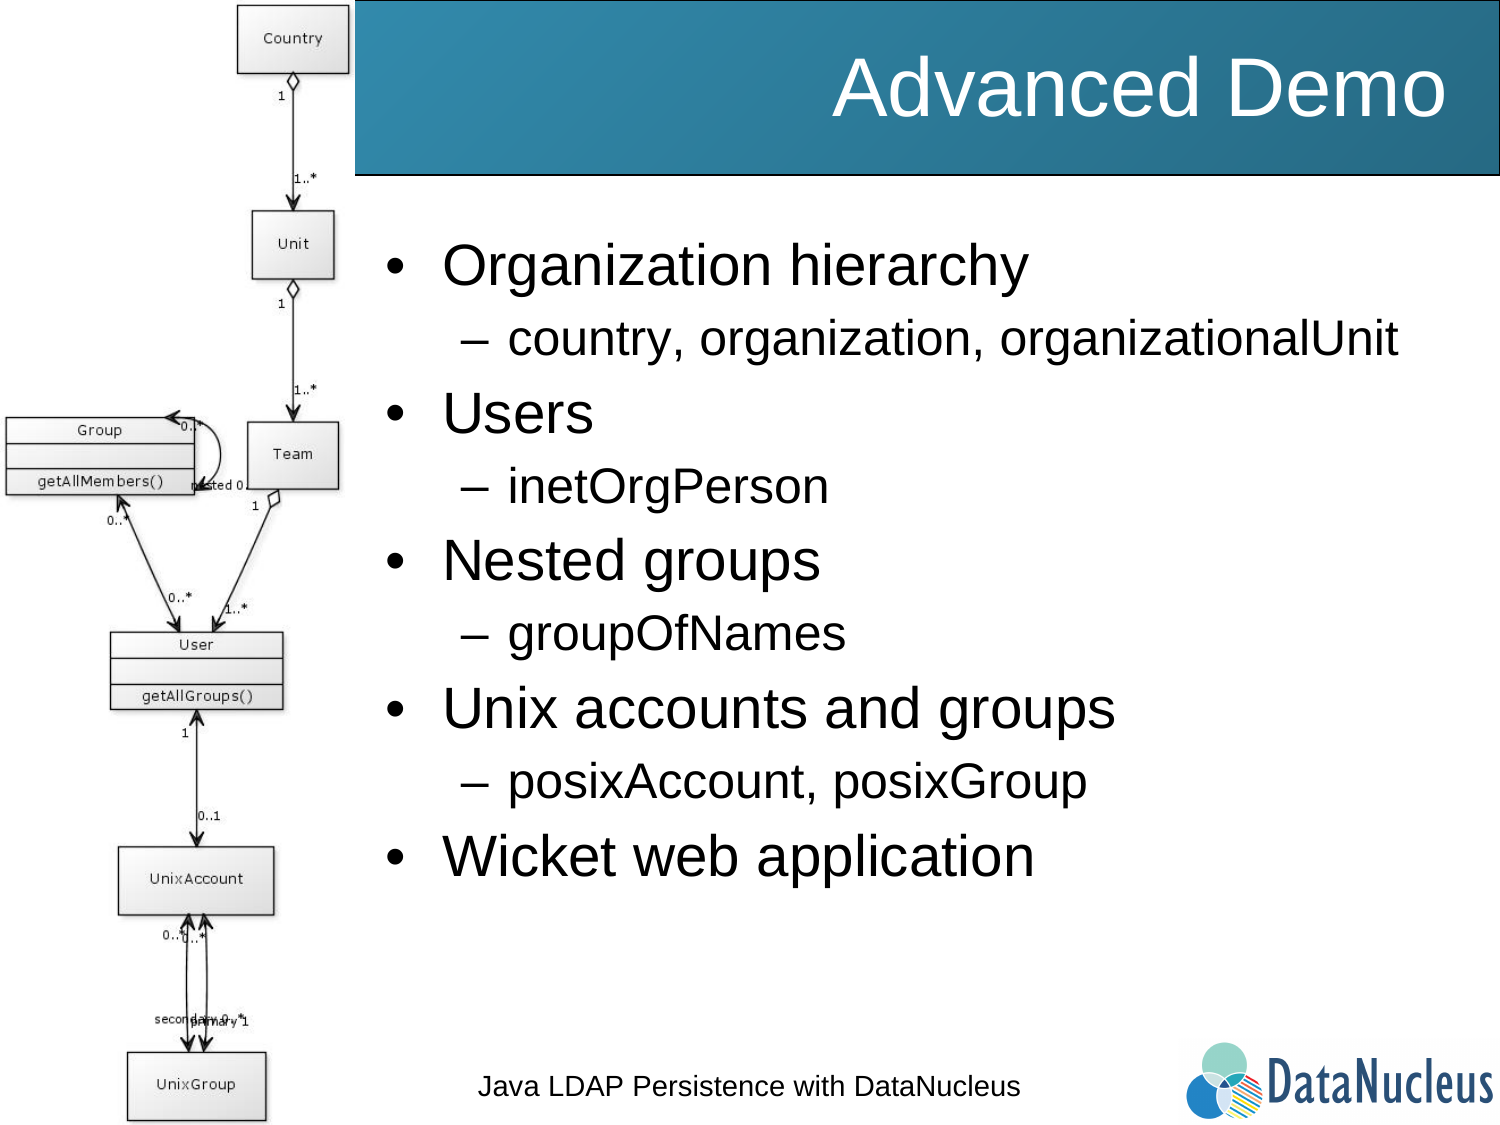

# Advanced Demo
Organization hierarchy
country, organization, organizationalUnit
Users
inetOrgPerson
Nested groups
groupOfNames
Unix accounts and groups
posixAccount, posixGroup
Wicket web application